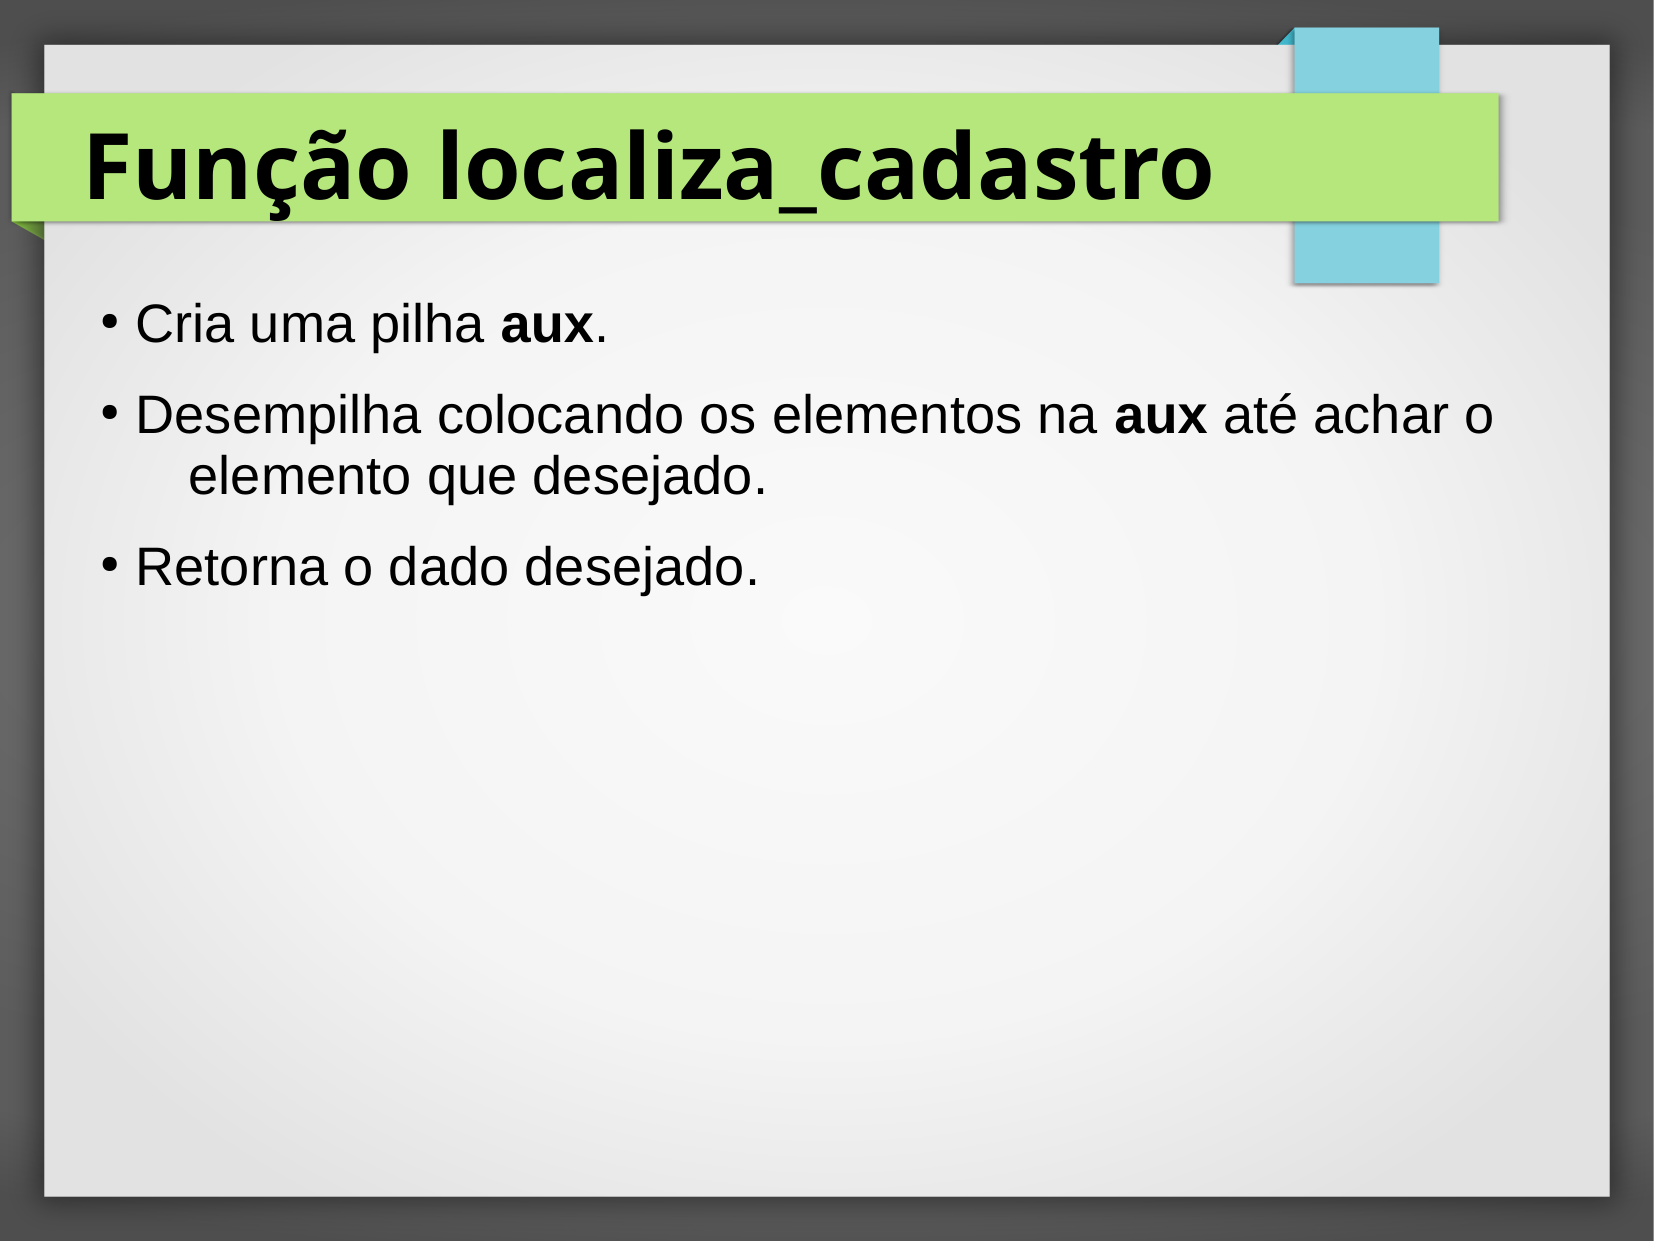

# Função localiza_cadastro
Cria uma pilha aux.
Desempilha colocando os elementos na aux até achar o elemento que desejado.
Retorna o dado desejado.